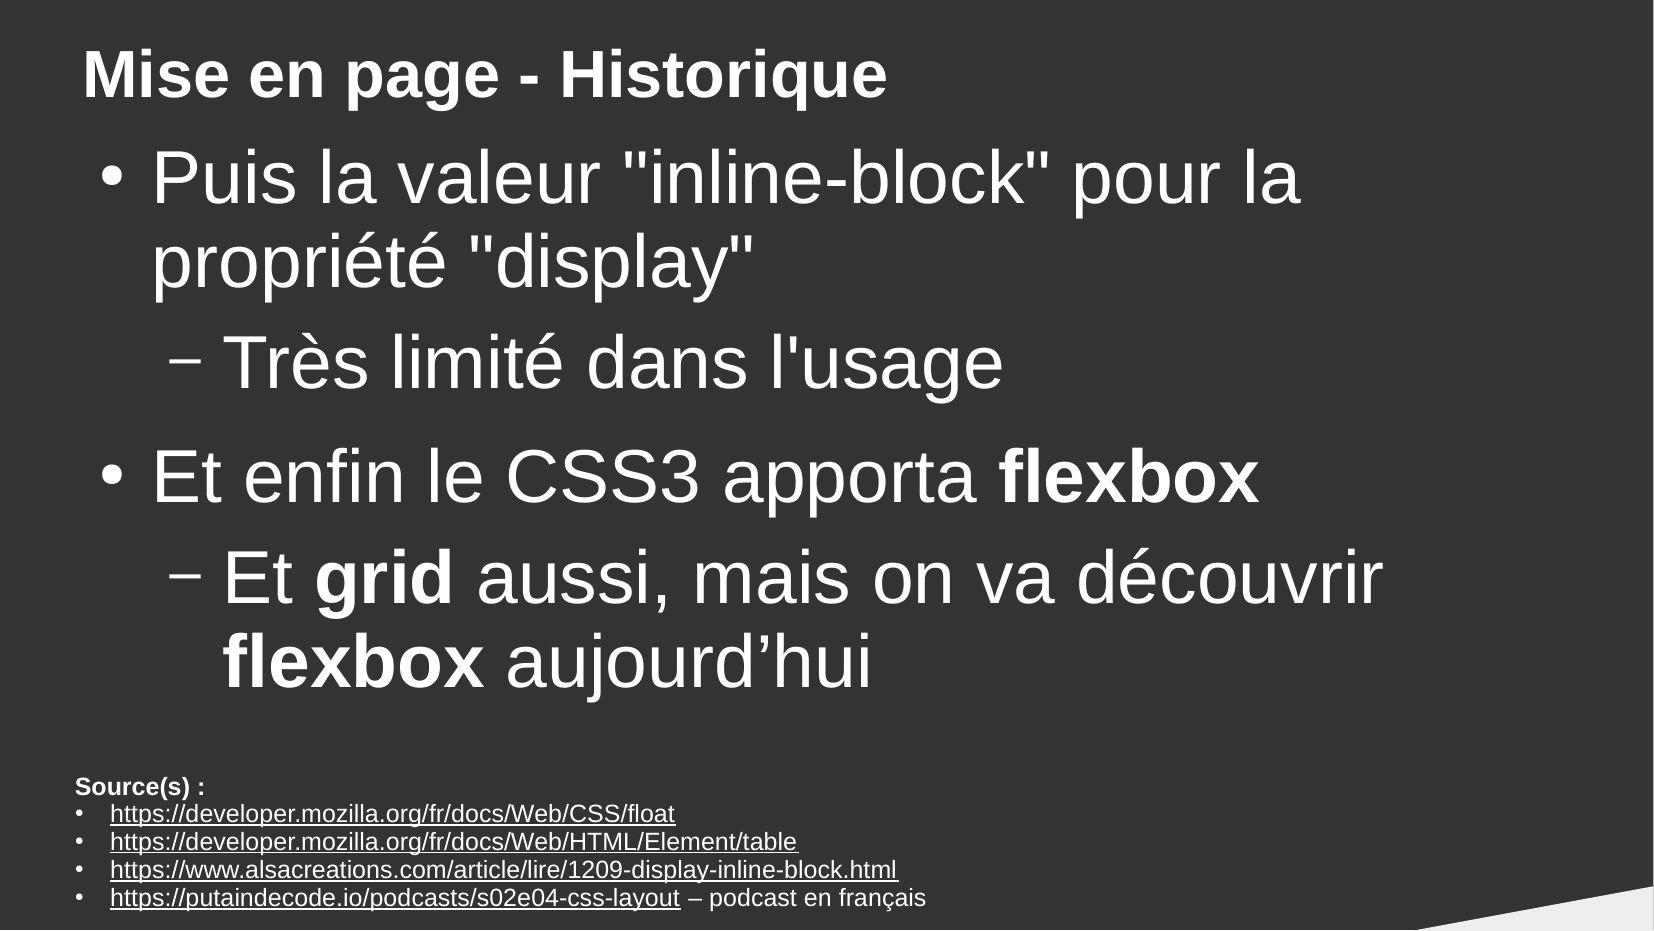

# Mise en page - Historique
Puis la valeur "inline-block" pour la propriété "display"
Très limité dans l'usage
Et enfin le CSS3 apporta flexbox
Et grid aussi, mais on va découvrir flexbox aujourd’hui
Source(s) :
https://developer.mozilla.org/fr/docs/Web/CSS/float
https://developer.mozilla.org/fr/docs/Web/HTML/Element/table
https://www.alsacreations.com/article/lire/1209-display-inline-block.html
https://putaindecode.io/podcasts/s02e04-css-layout – podcast en français